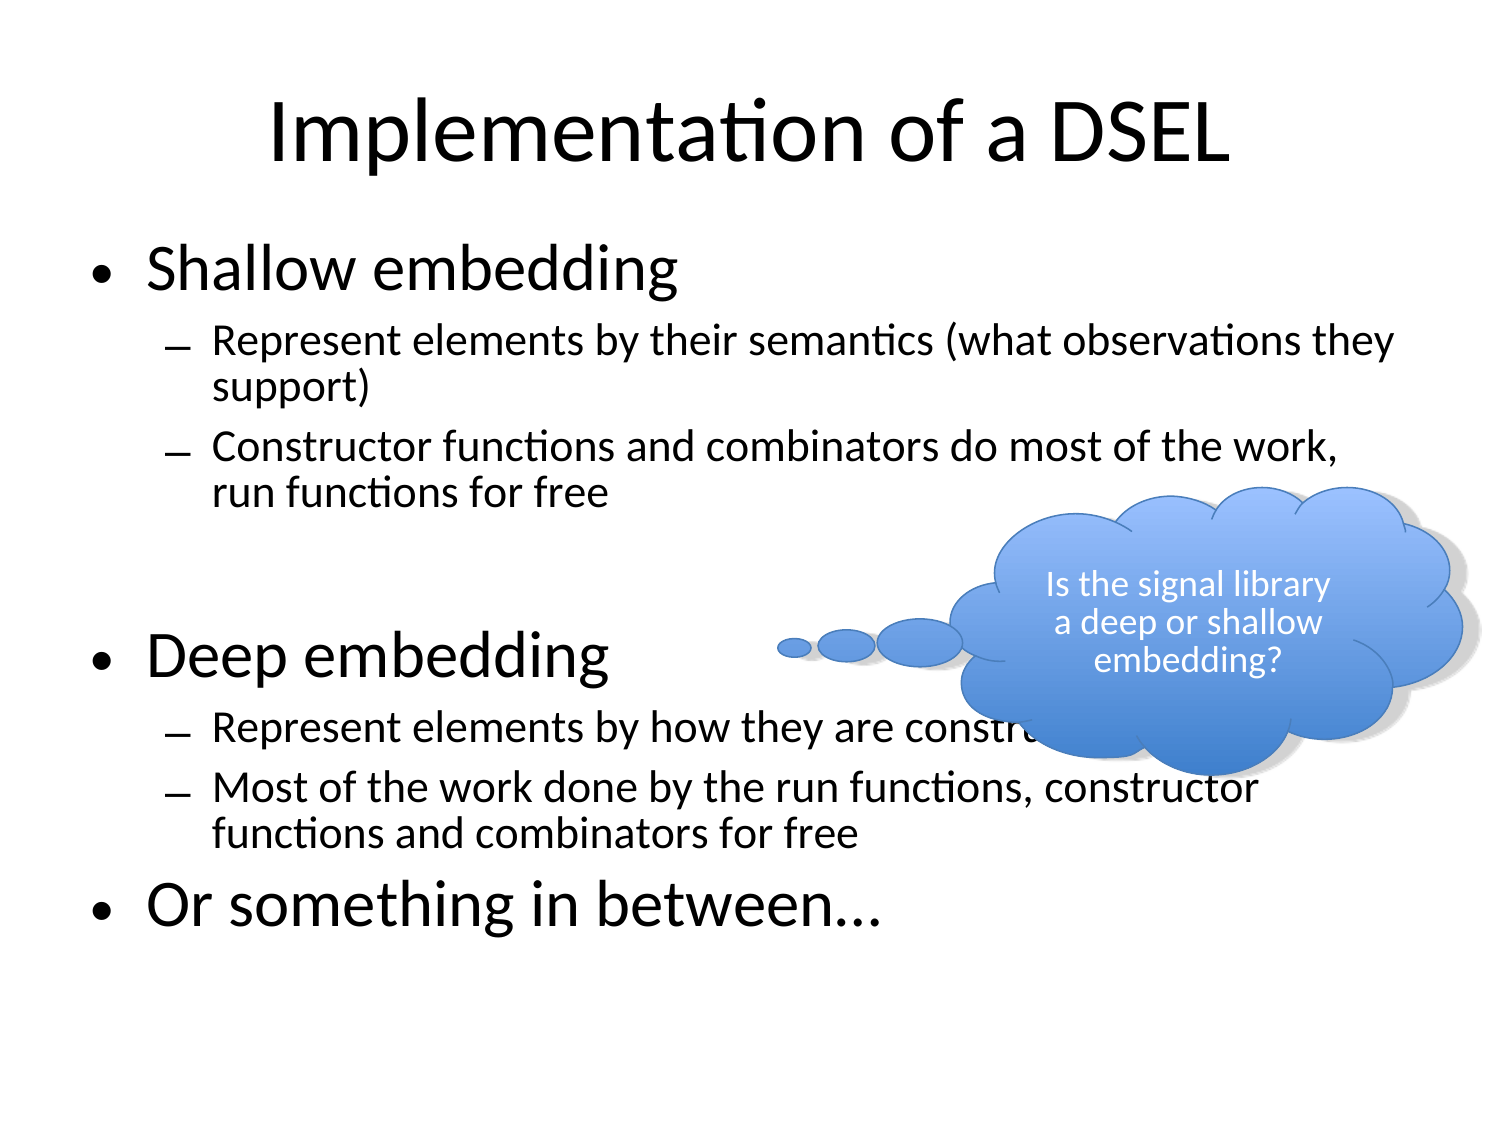

# Implementation of a DSEL
Shallow embedding
Represent elements by their semantics (what observations they support)
Constructor functions and combinators do most of the work, run functions for free
Deep embedding
Represent elements by how they are constructed
Most of the work done by the run functions, constructor functions and combinators for free
Or something in between…
Is the signal library a deep or shallow embedding?